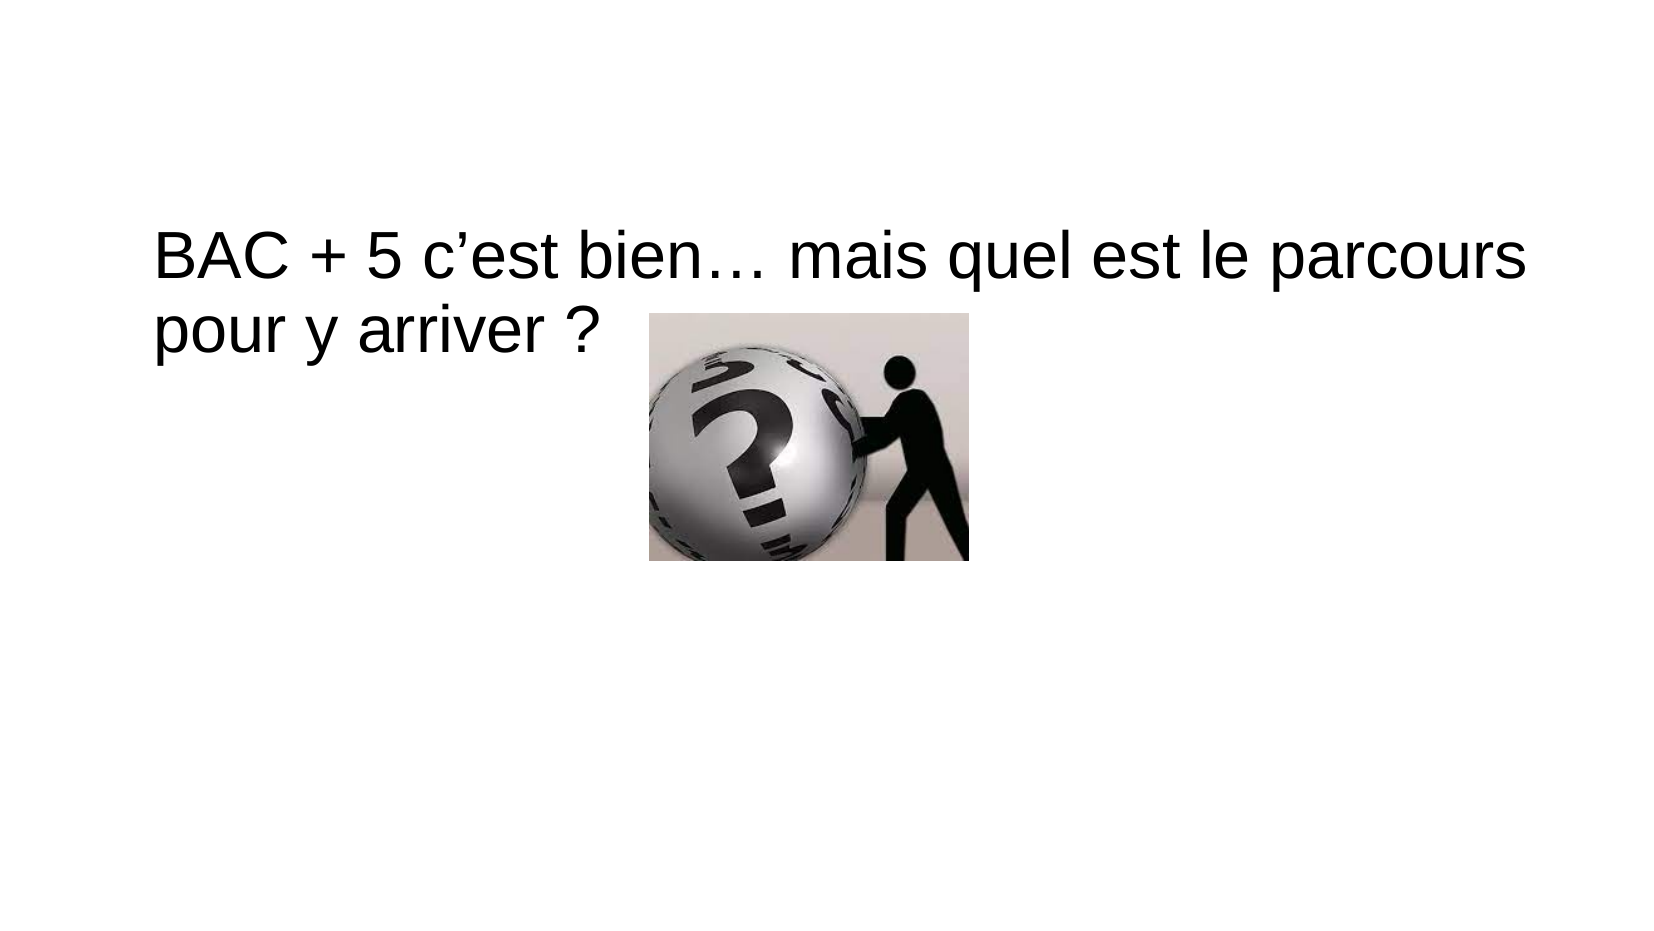

# BAC + 5 c’est bien… mais quel est le parcours pour y arriver ?